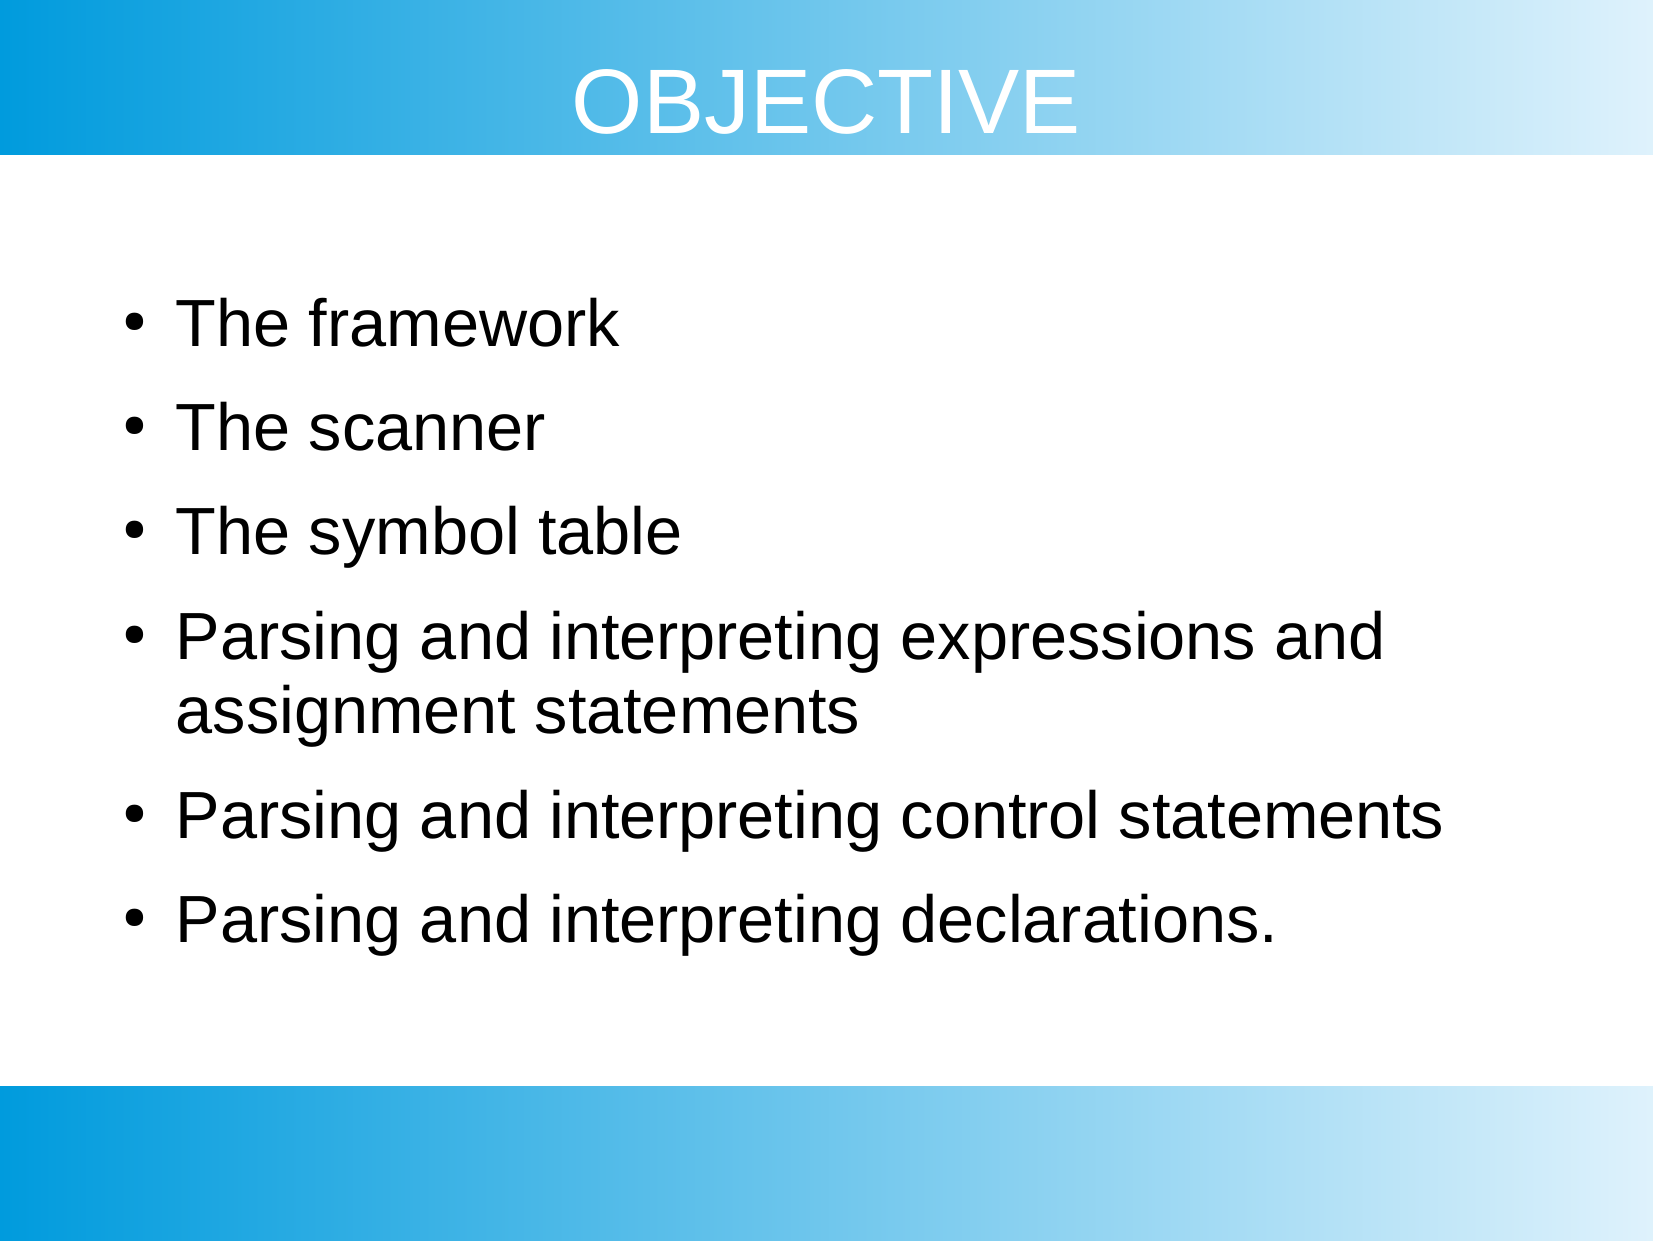

# OBJECTIVE
The framework
The scanner
The symbol table
Parsing and interpreting expressions and assignment statements
Parsing and interpreting control statements
Parsing and interpreting declarations.